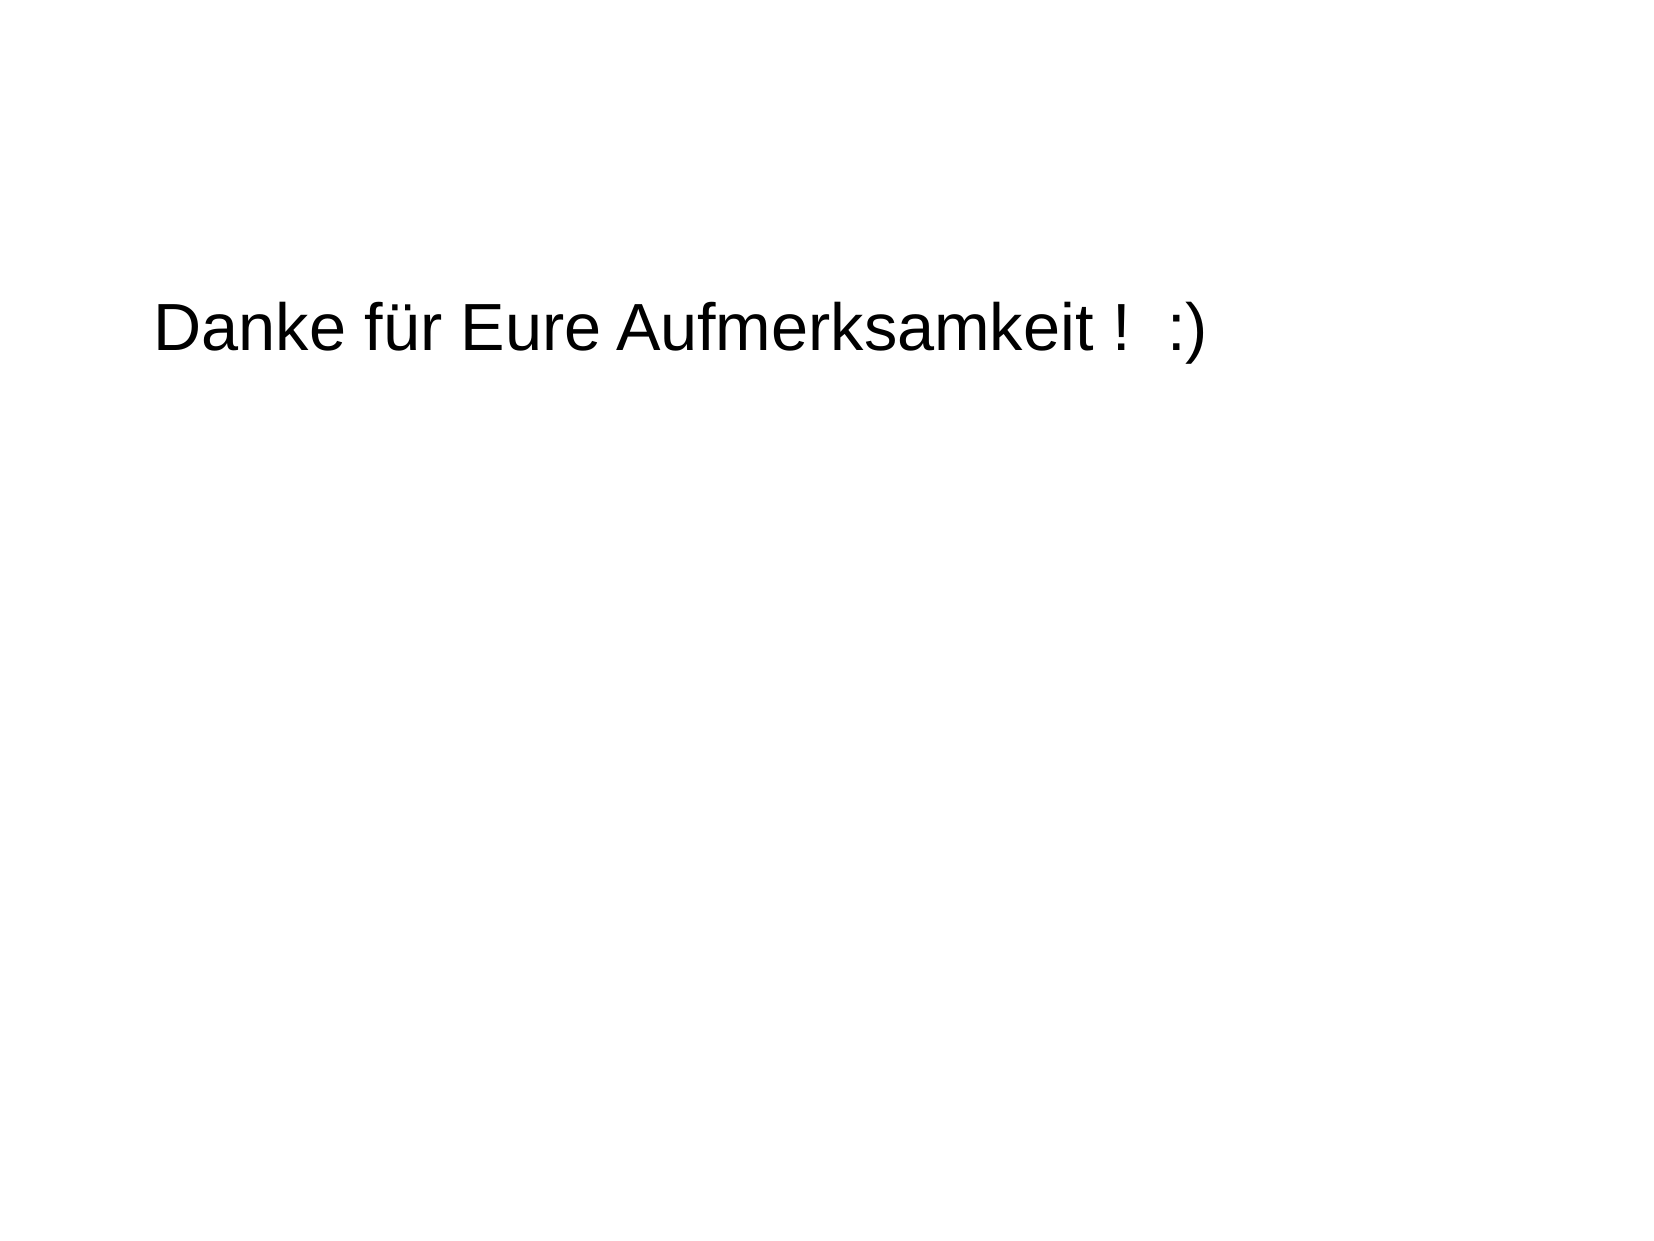

#
Danke für Eure Aufmerksamkeit ! :)